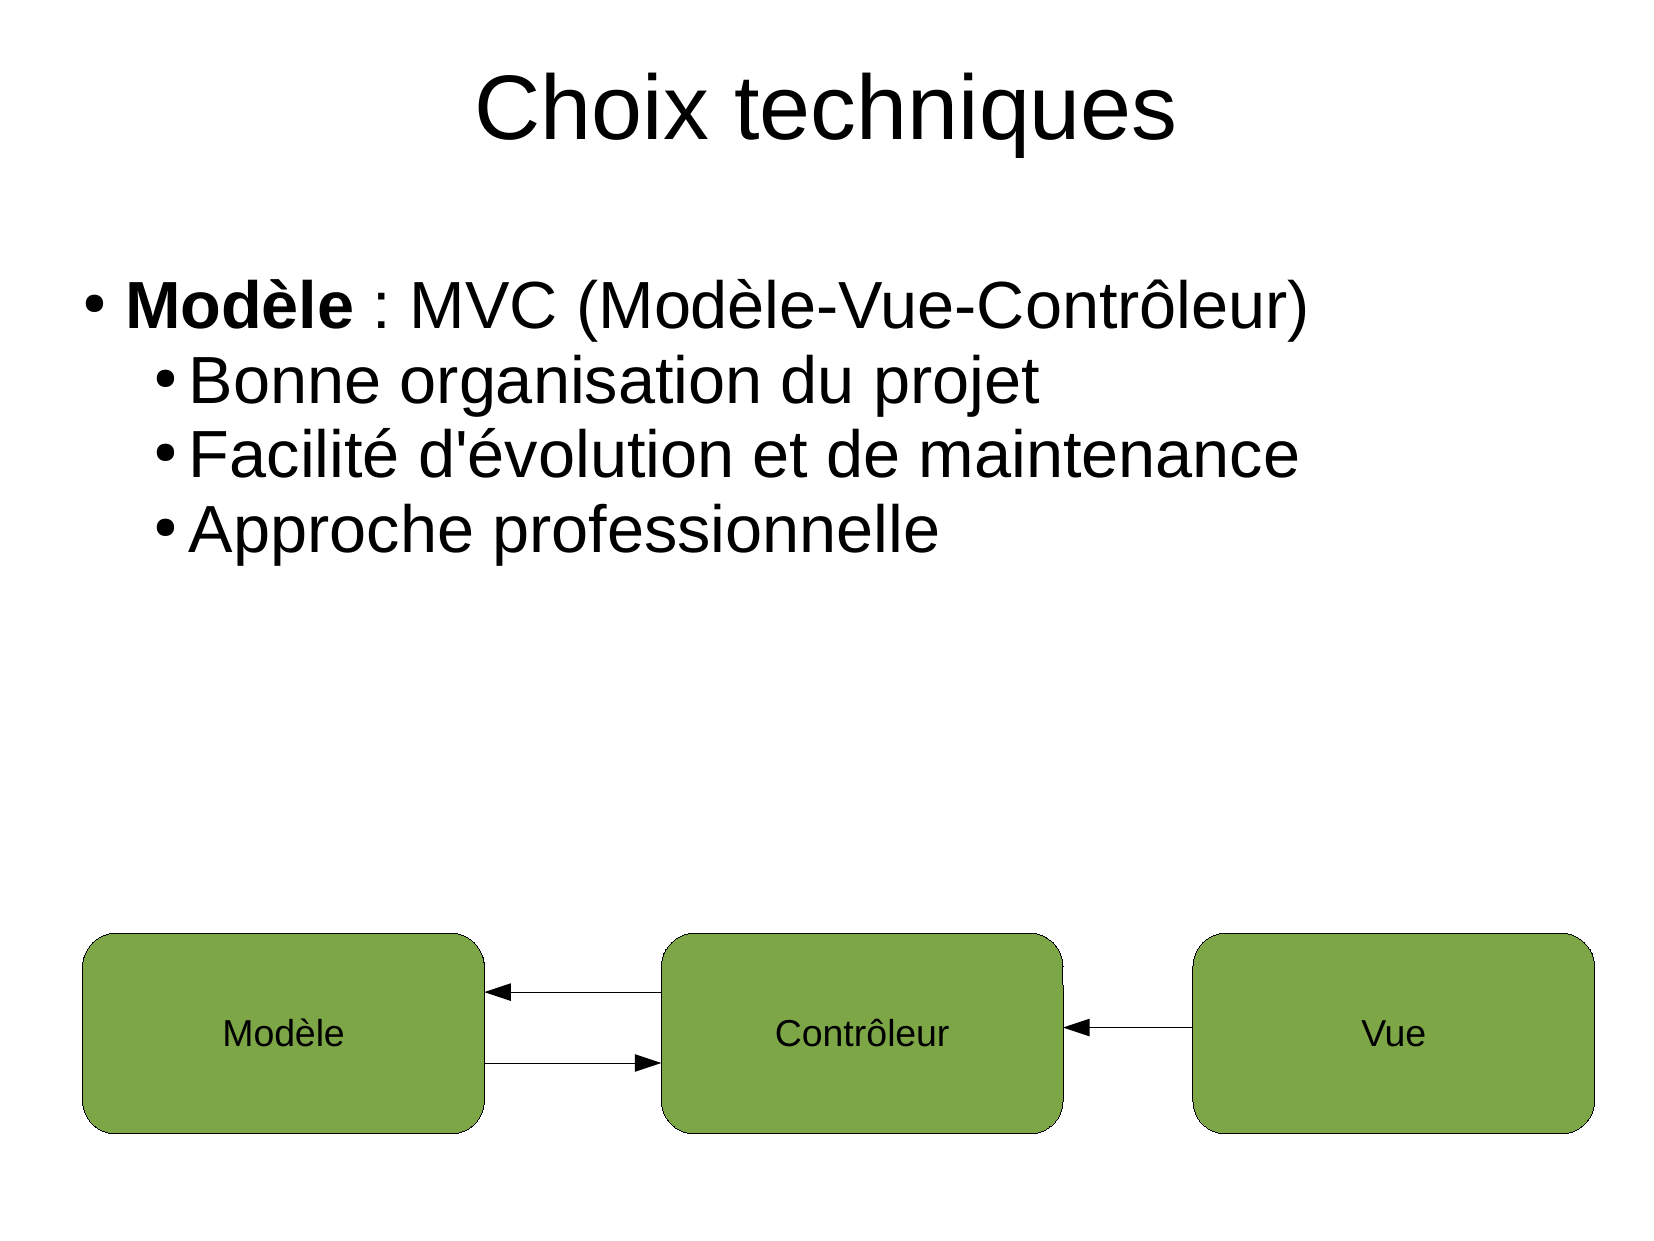

# Choix techniques
 Modèle : MVC (Modèle-Vue-Contrôleur)
Bonne organisation du projet
Facilité d'évolution et de maintenance
Approche professionnelle
Modèle
Contrôleur
Vue